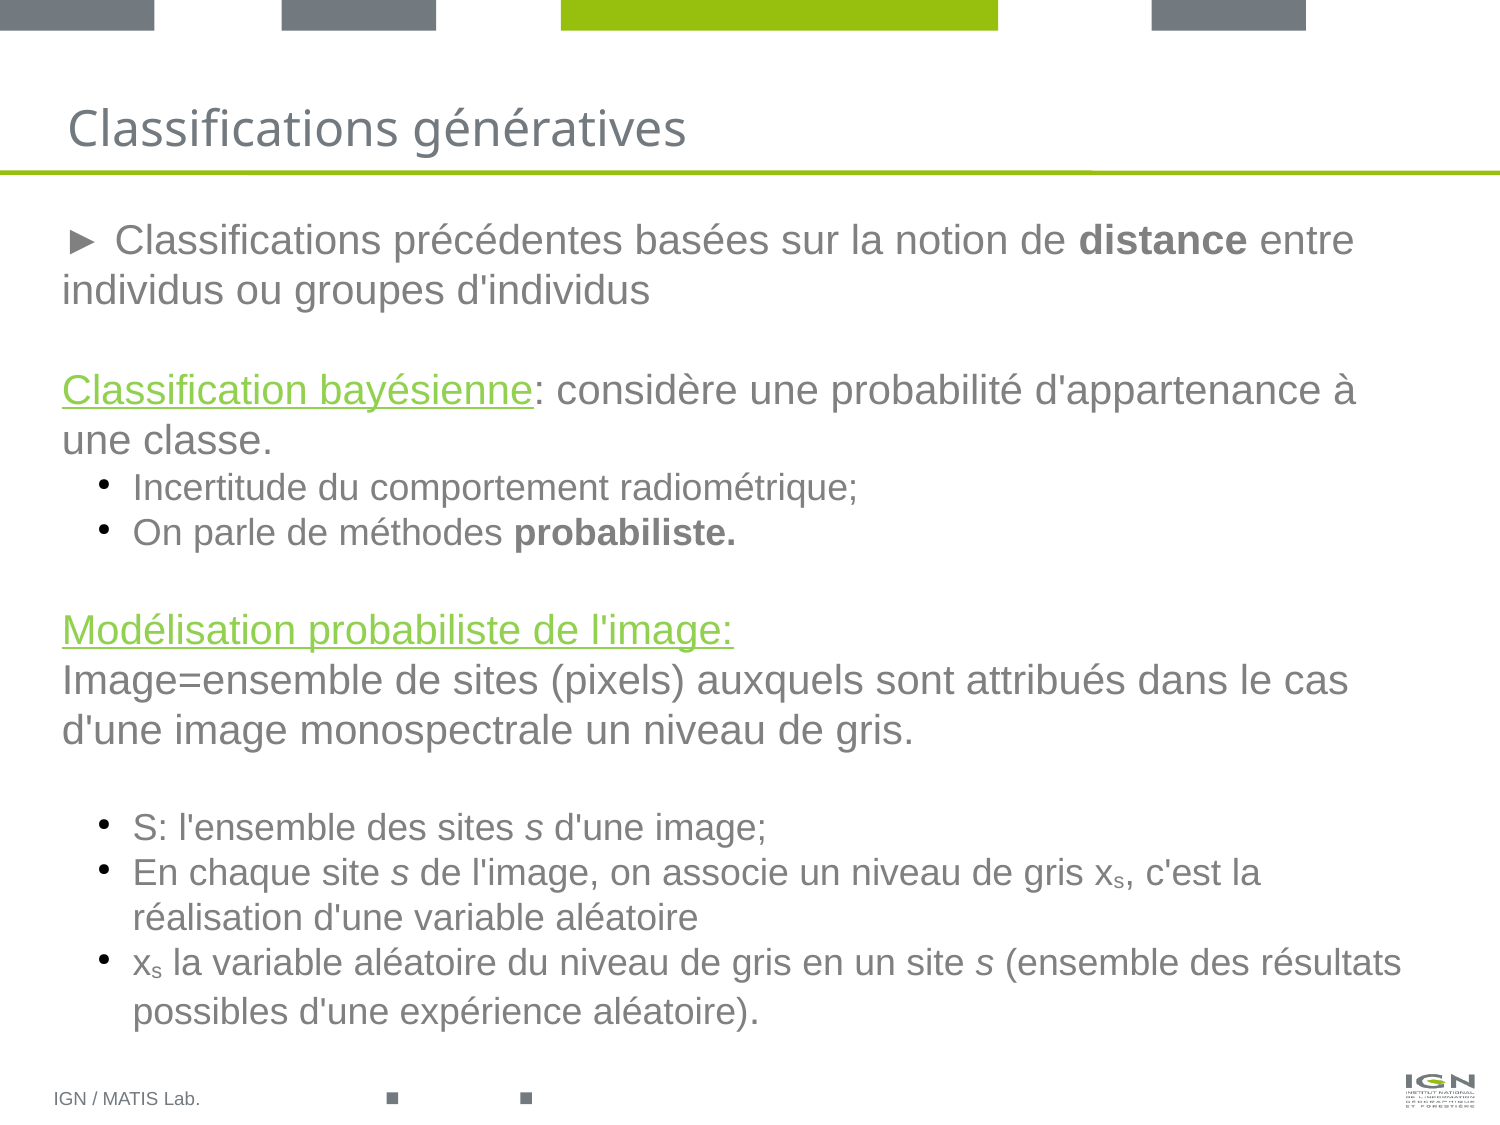

Classifications génératives
► Classifications précédentes basées sur la notion de distance entre individus ou groupes d'individus
Classification bayésienne: considère une probabilité d'appartenance à une classe.
Incertitude du comportement radiométrique;
On parle de méthodes probabiliste.
Modélisation probabiliste de l'image:
Image=ensemble de sites (pixels) auxquels sont attribués dans le cas d'une image monospectrale un niveau de gris.
S: l'ensemble des sites s d'une image;
En chaque site s de l'image, on associe un niveau de gris xs, c'est la réalisation d'une variable aléatoire
xs la variable aléatoire du niveau de gris en un site s (ensemble des résultats possibles d'une expérience aléatoire).
IGN / MATIS Lab.